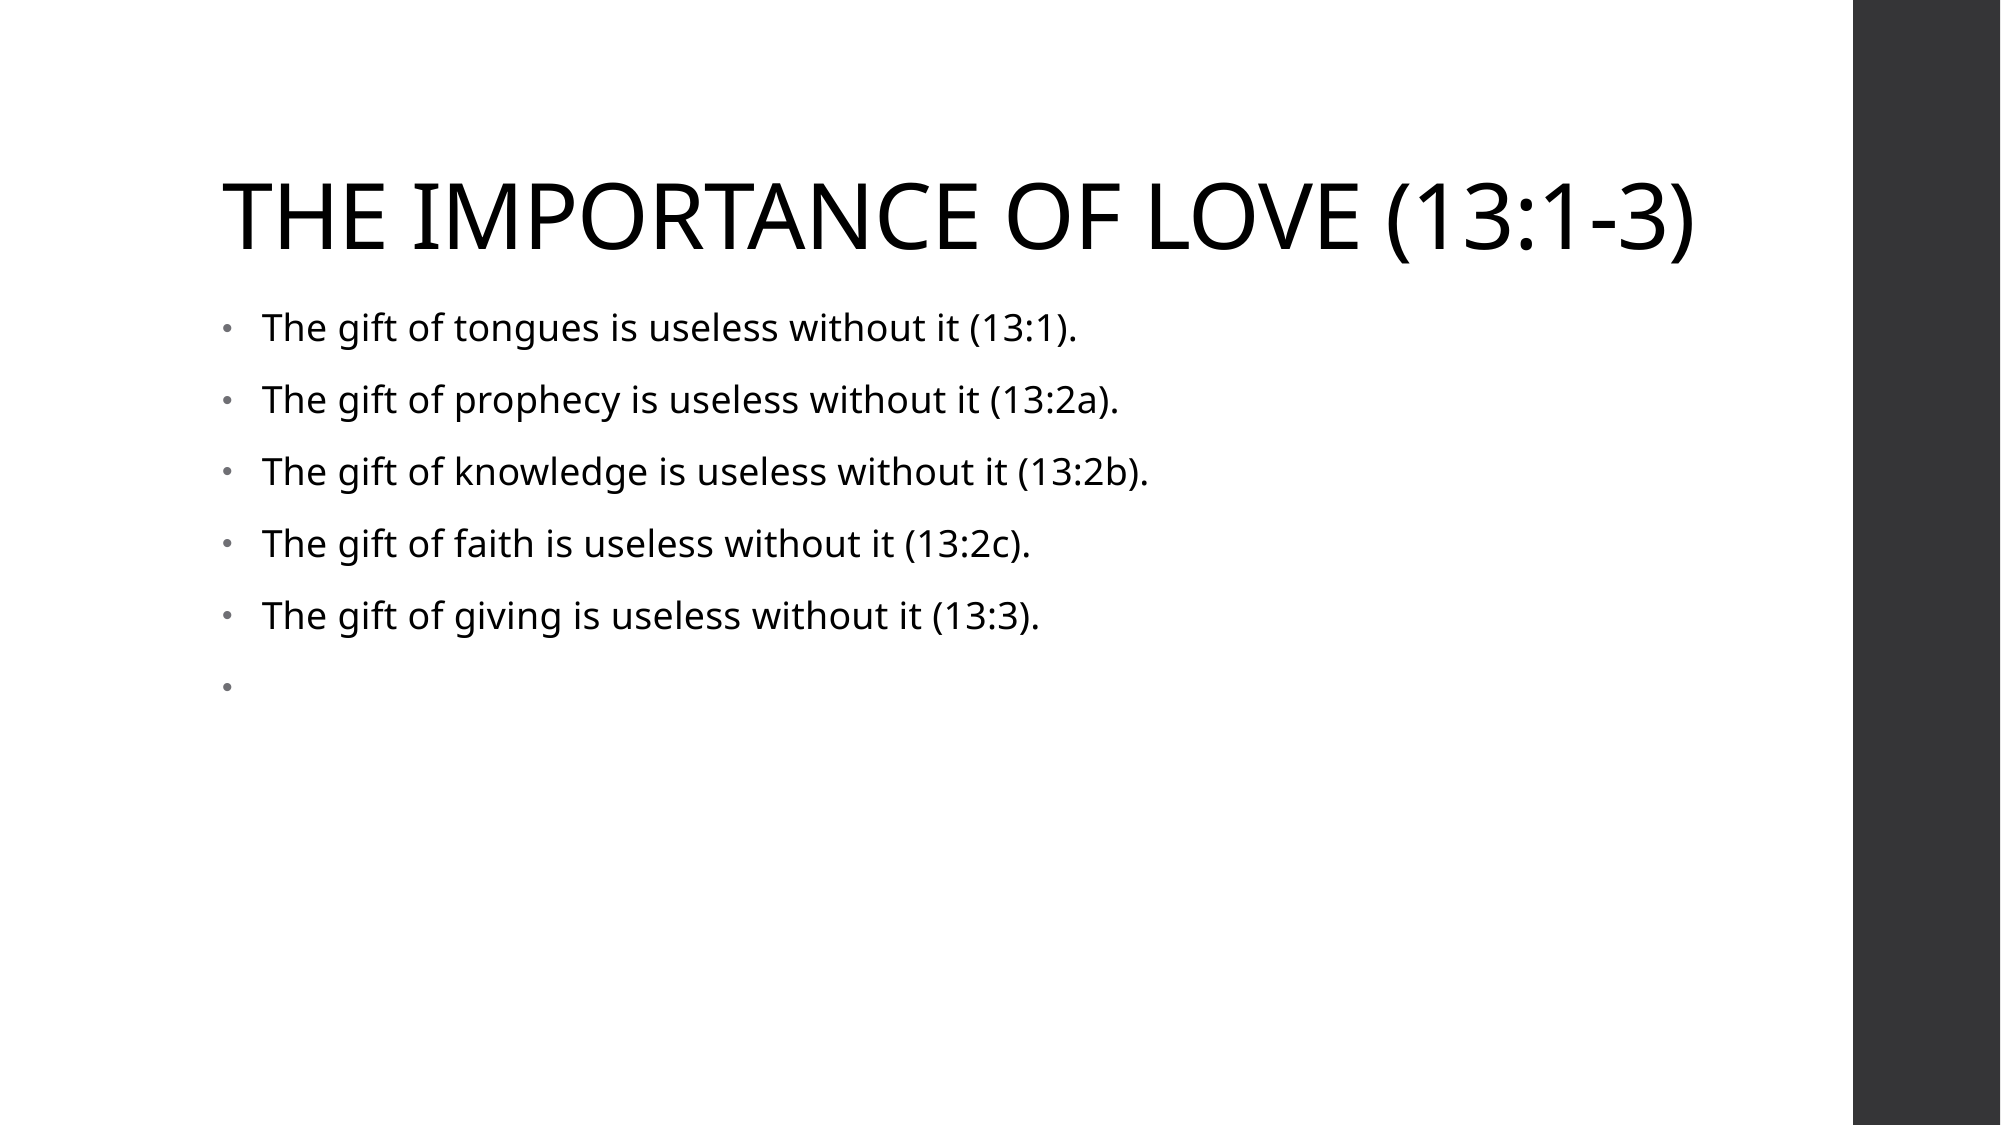

# THE IMPORTANCE OF LOVE (13:1-3)
 The gift of tongues is useless without it (13:1).
 The gift of prophecy is useless without it (13:2a).
 The gift of knowledge is useless without it (13:2b).
 The gift of faith is useless without it (13:2c).
 The gift of giving is useless without it (13:3).